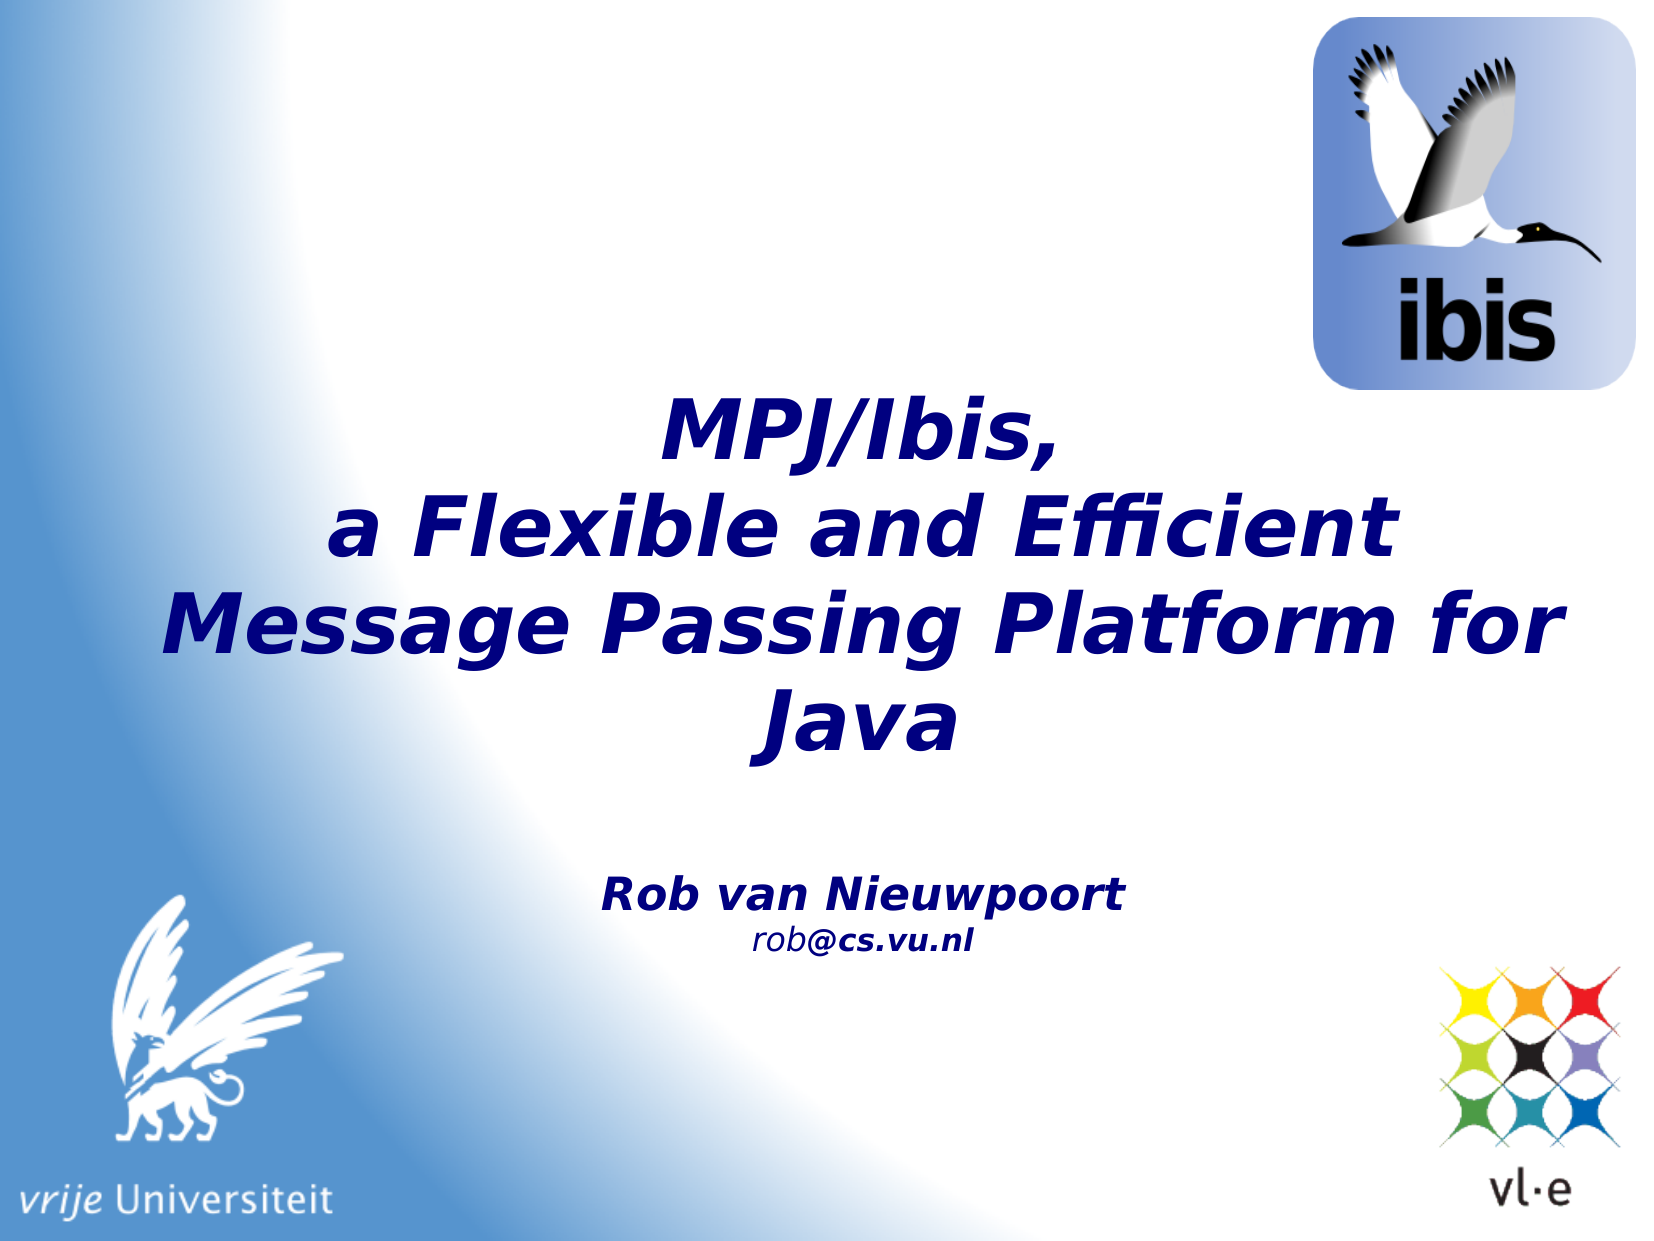

# MPJ/Ibis, a Flexible and Efficient Message Passing Platform for Java Rob van Nieuwpoort rob@cs.vu.nl